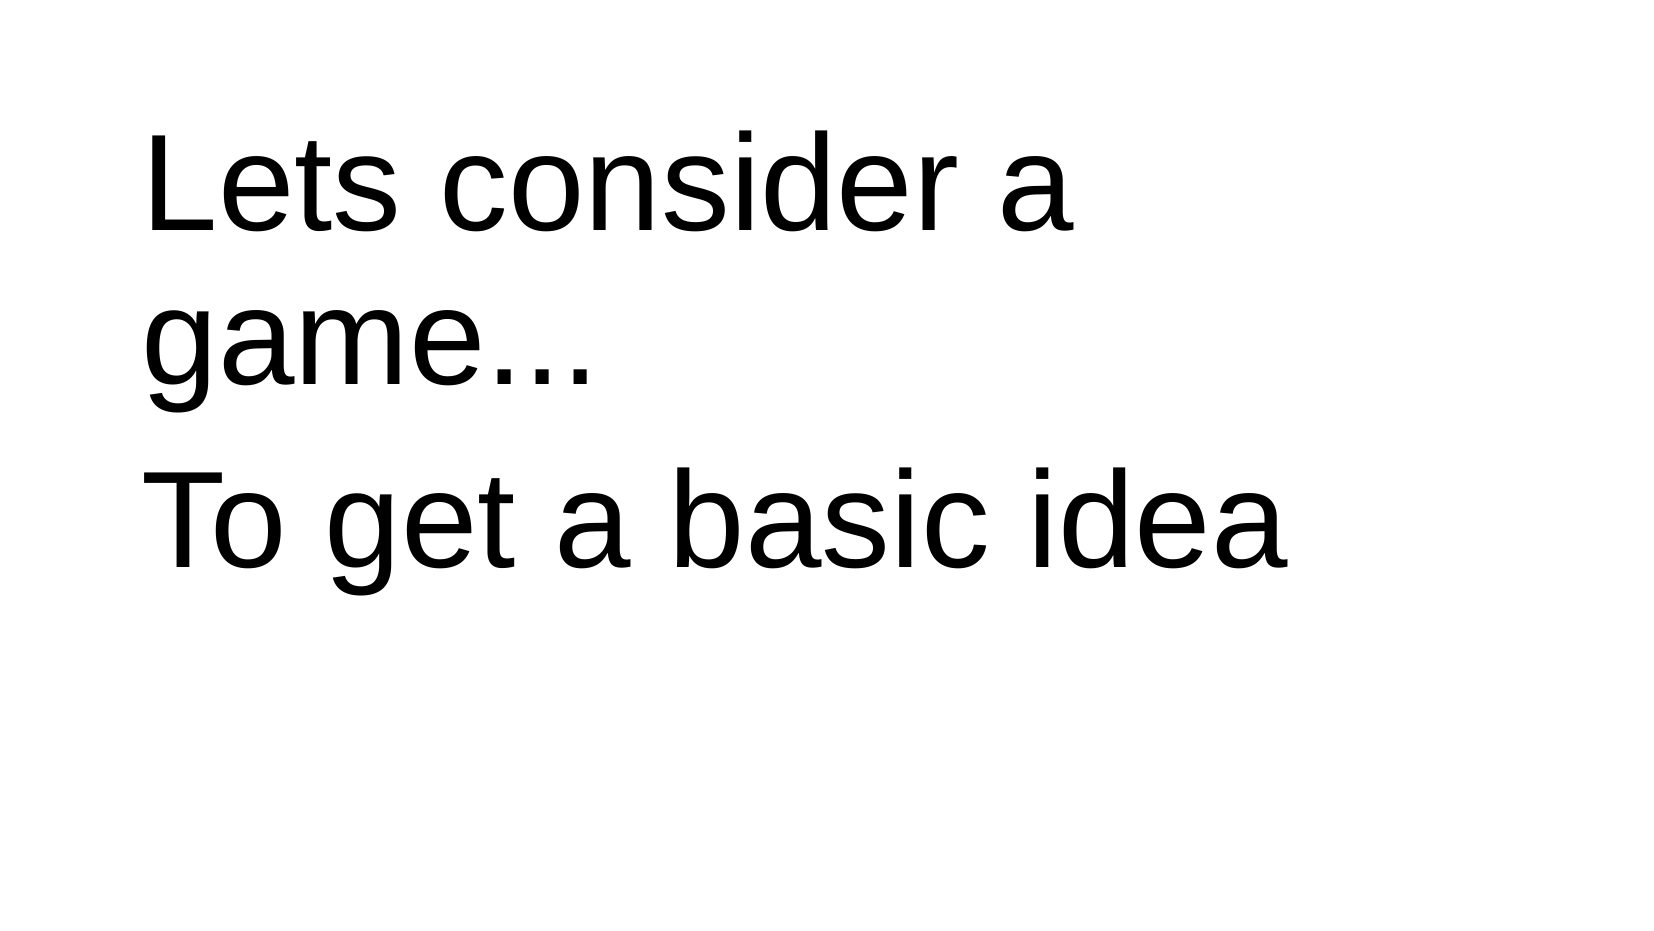

# Lets consider a game...
To get a basic idea